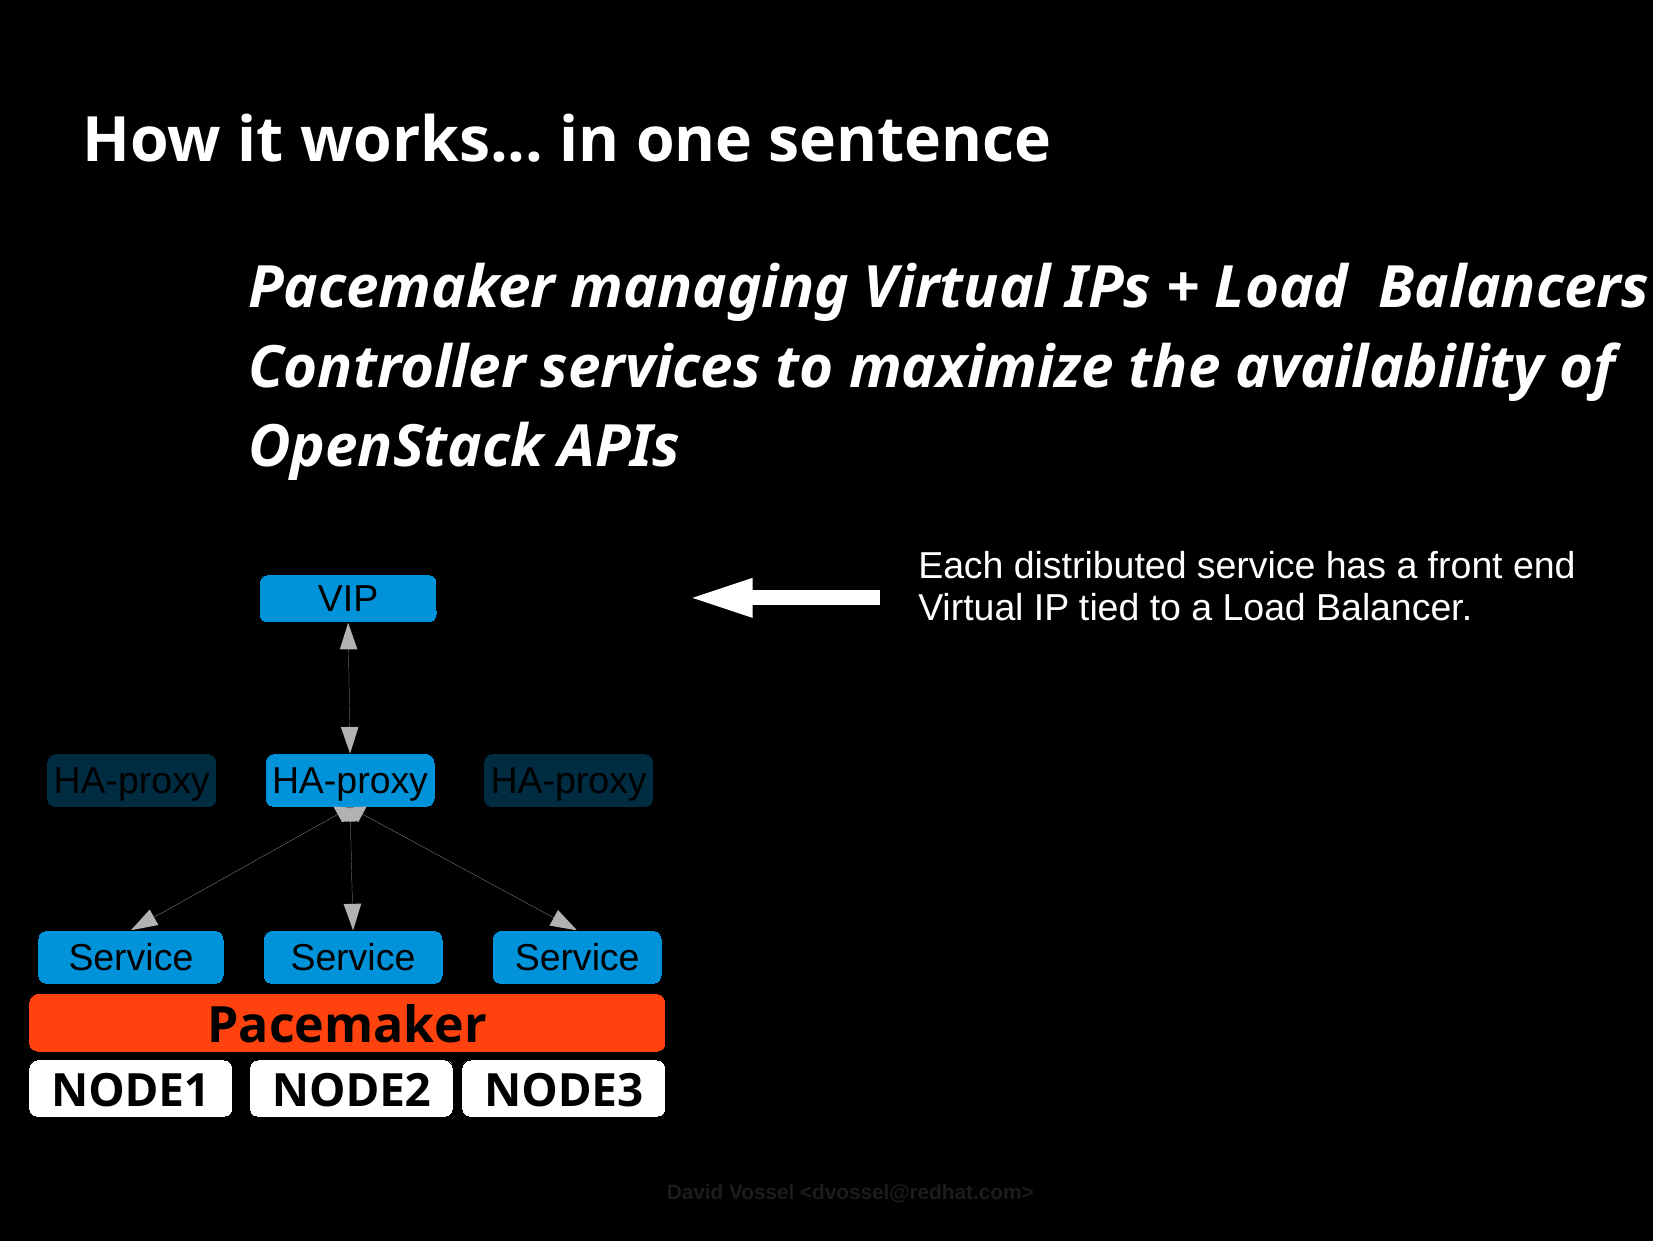

# How it works... in one sentence
Pacemaker managing Virtual IPs + Load Balancers + Controller services to maximize the availability of OpenStack APIs
Each distributed service has a front end Virtual IP tied to a Load Balancer.
VIP
HA-proxy
HA-proxy
HA-proxy
Service
Service
Service
Pacemaker
NODE1
NODE2
NODE3